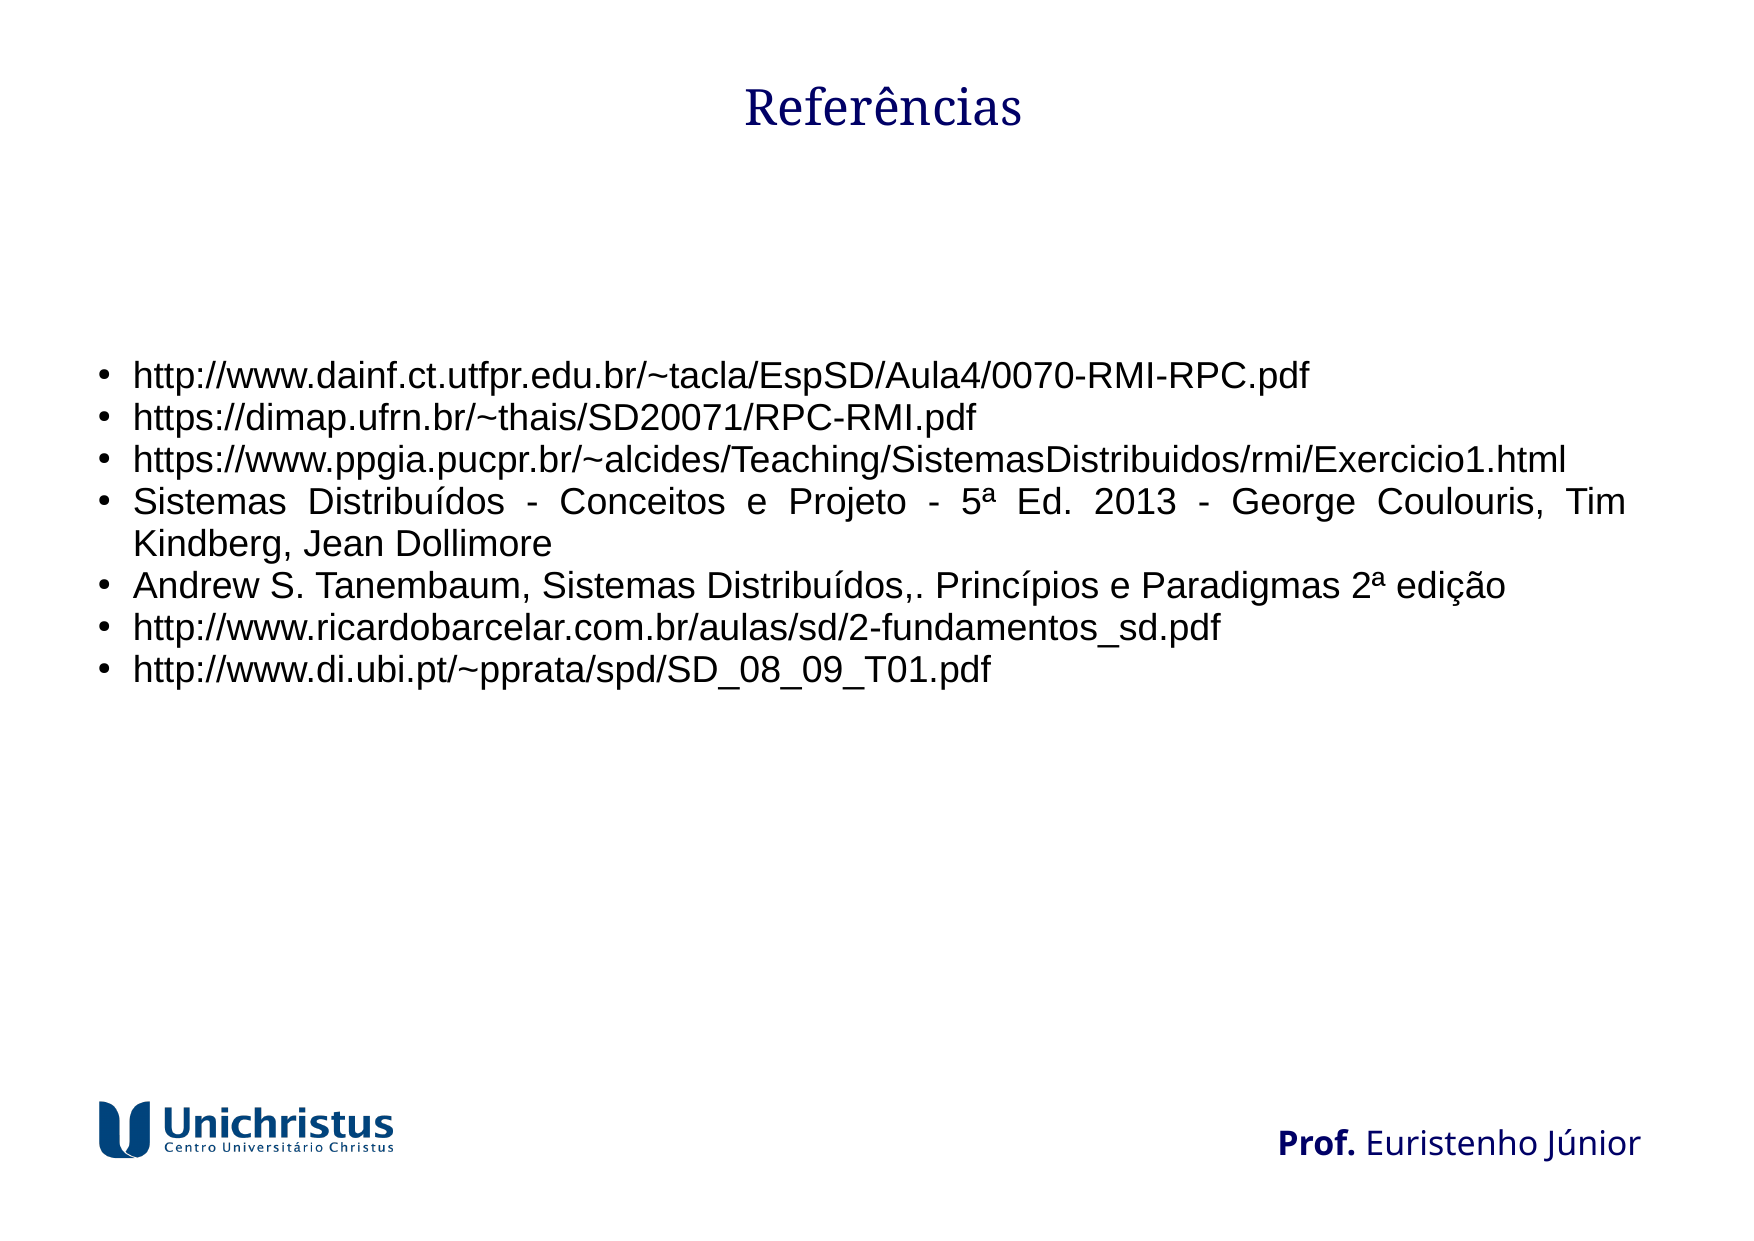

Referências
http://www.dainf.ct.utfpr.edu.br/~tacla/EspSD/Aula4/0070-RMI-RPC.pdf
https://dimap.ufrn.br/~thais/SD20071/RPC-RMI.pdf
https://www.ppgia.pucpr.br/~alcides/Teaching/SistemasDistribuidos/rmi/Exercicio1.html
Sistemas Distribuídos - Conceitos e Projeto - 5ª Ed. 2013 - George Coulouris, Tim Kindberg, Jean Dollimore
Andrew S. Tanembaum, Sistemas Distribuídos,. Princípios e Paradigmas 2ª edição
http://www.ricardobarcelar.com.br/aulas/sd/2-fundamentos_sd.pdf
http://www.di.ubi.pt/~pprata/spd/SD_08_09_T01.pdf
Prof. Euristenho Júnior